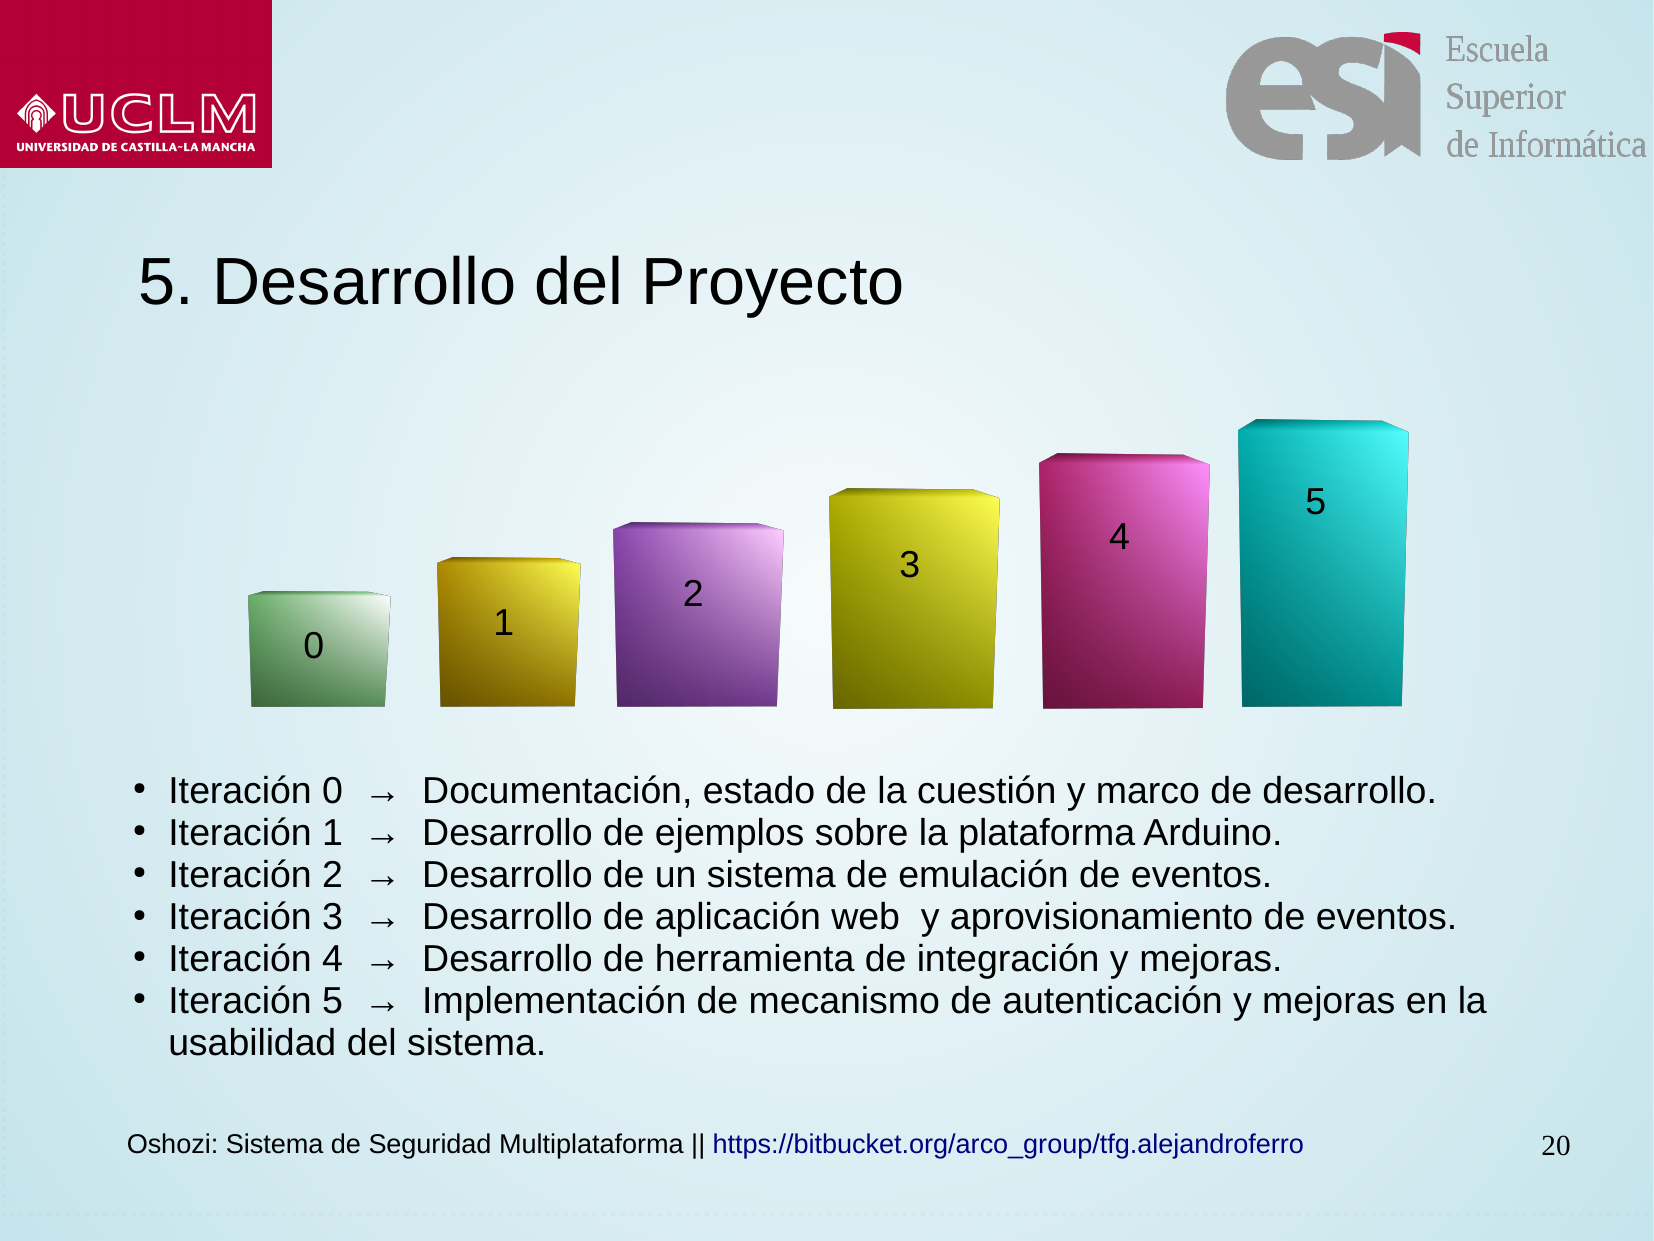

5. Desarrollo del Proyecto
5
4
3
2
1
0
Iteración 0 → Documentación, estado de la cuestión y marco de desarrollo.
Iteración 1 → Desarrollo de ejemplos sobre la plataforma Arduino.
Iteración 2 → Desarrollo de un sistema de emulación de eventos.
Iteración 3 → Desarrollo de aplicación web y aprovisionamiento de eventos.
Iteración 4 → Desarrollo de herramienta de integración y mejoras.
Iteración 5 → Implementación de mecanismo de autenticación y mejoras en la usabilidad del sistema.
Oshozi: Sistema de Seguridad Multiplataforma || https://bitbucket.org/arco_group/tfg.alejandroferro
20